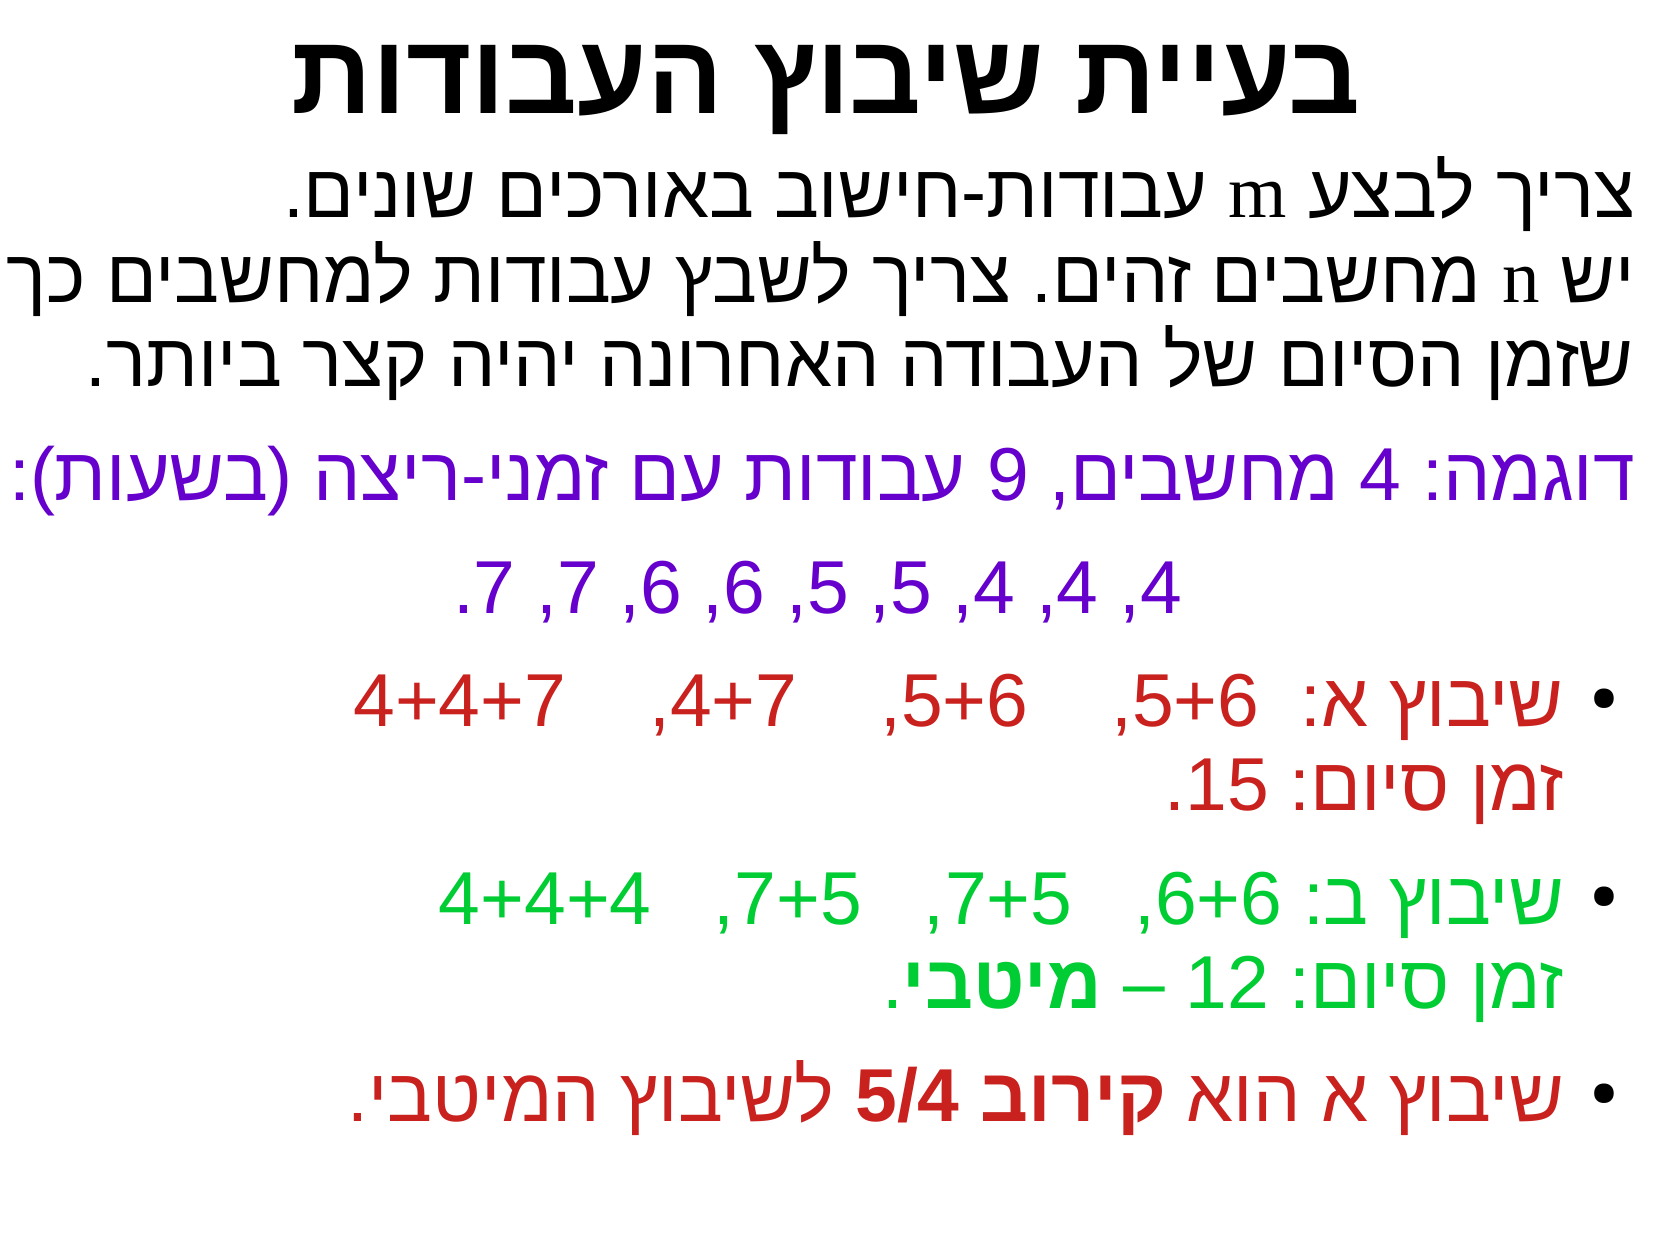

# בעיית שיבוץ העבודות
צריך לבצע m עבודות-חישוב באורכים שונים.
יש n מחשבים זהים. צריך לשבץ עבודות למחשבים כך שזמן הסיום של העבודה האחרונה יהיה קצר ביותר.
דוגמה: 4 מחשבים, 9 עבודות עם זמני-ריצה (בשעות):
4, 4, 4, 5, 5, 6, 6, 7, 7.
שיבוץ א: 5+6, 5+6, 4+7, 4+4+7
זמן סיום: 15.
שיבוץ ב: 6+6, 7+5, 7+5, 4+4+4
זמן סיום: 12 – מיטבי.
שיבוץ א הוא קירוב 5/4 לשיבוץ המיטבי.